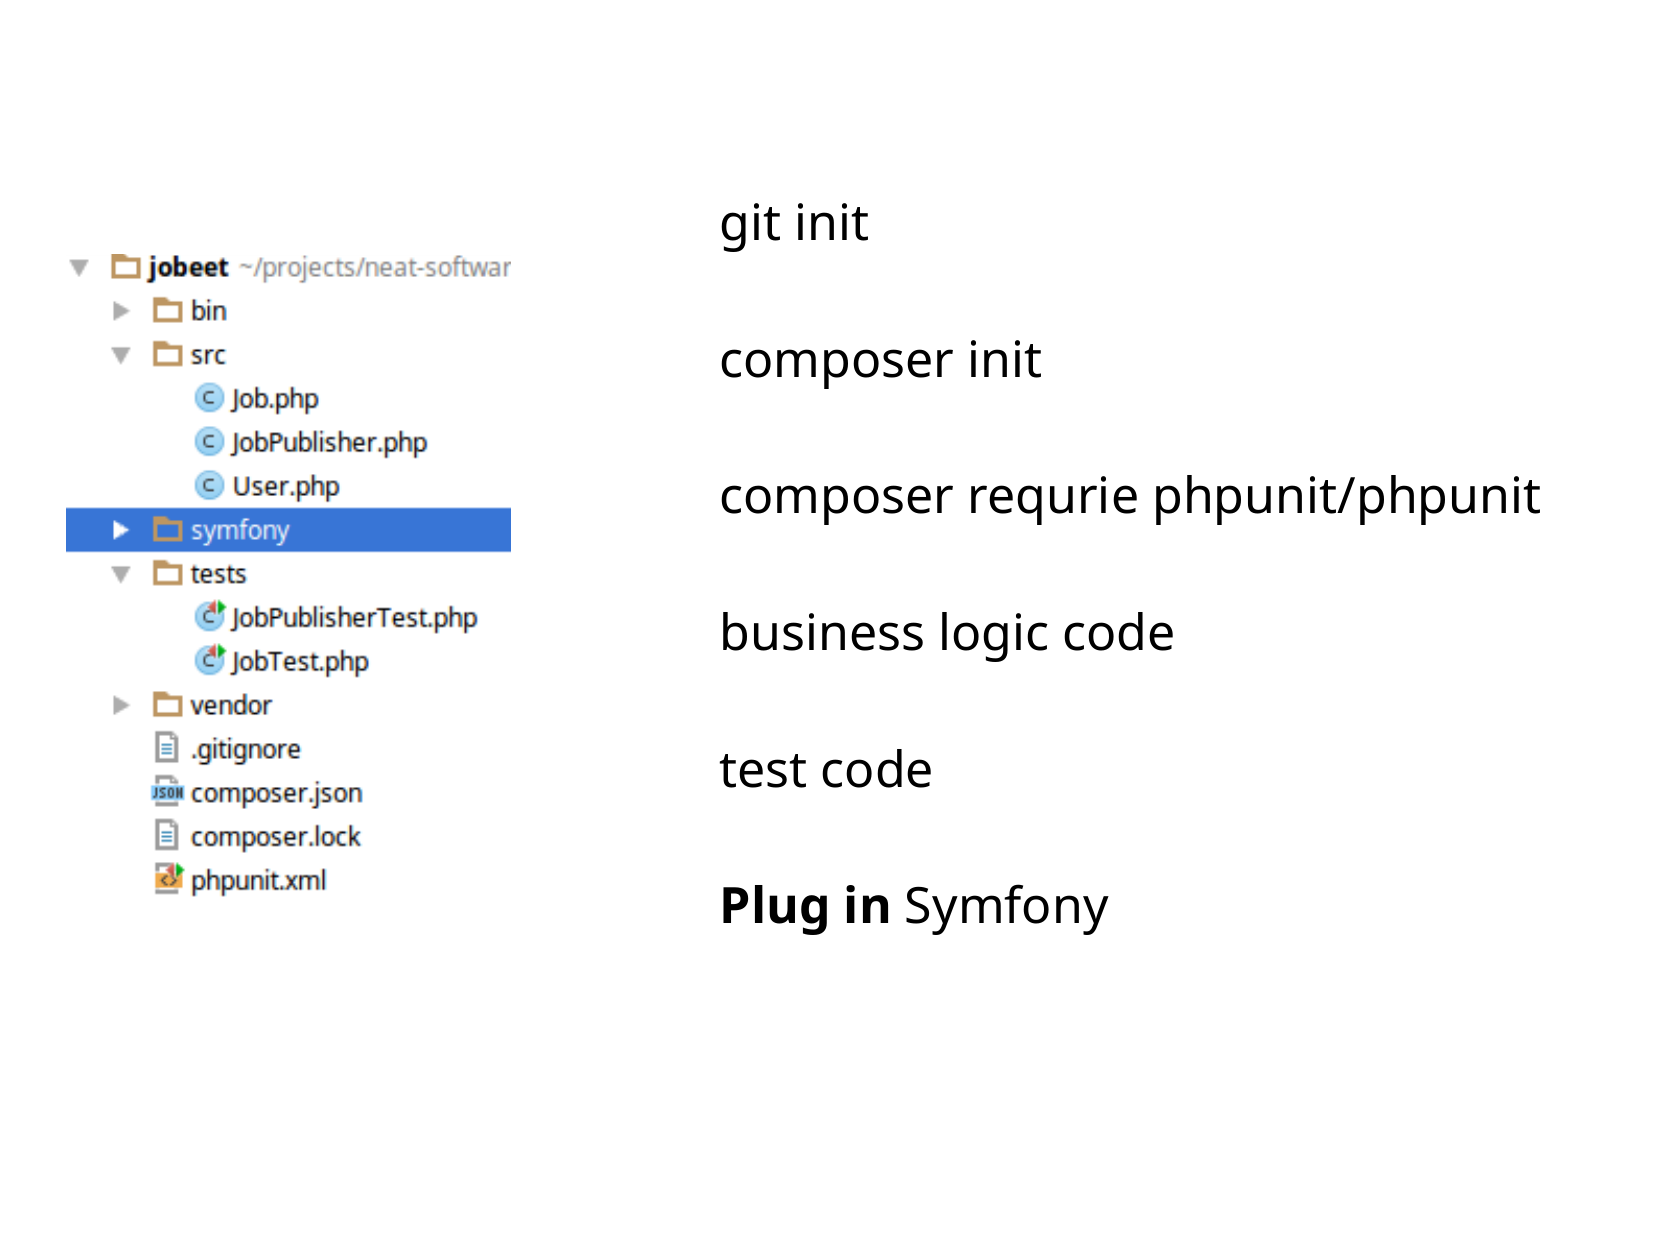

git init
composer init
composer requrie phpunit/phpunit
business logic code
test code
Plug in Symfony